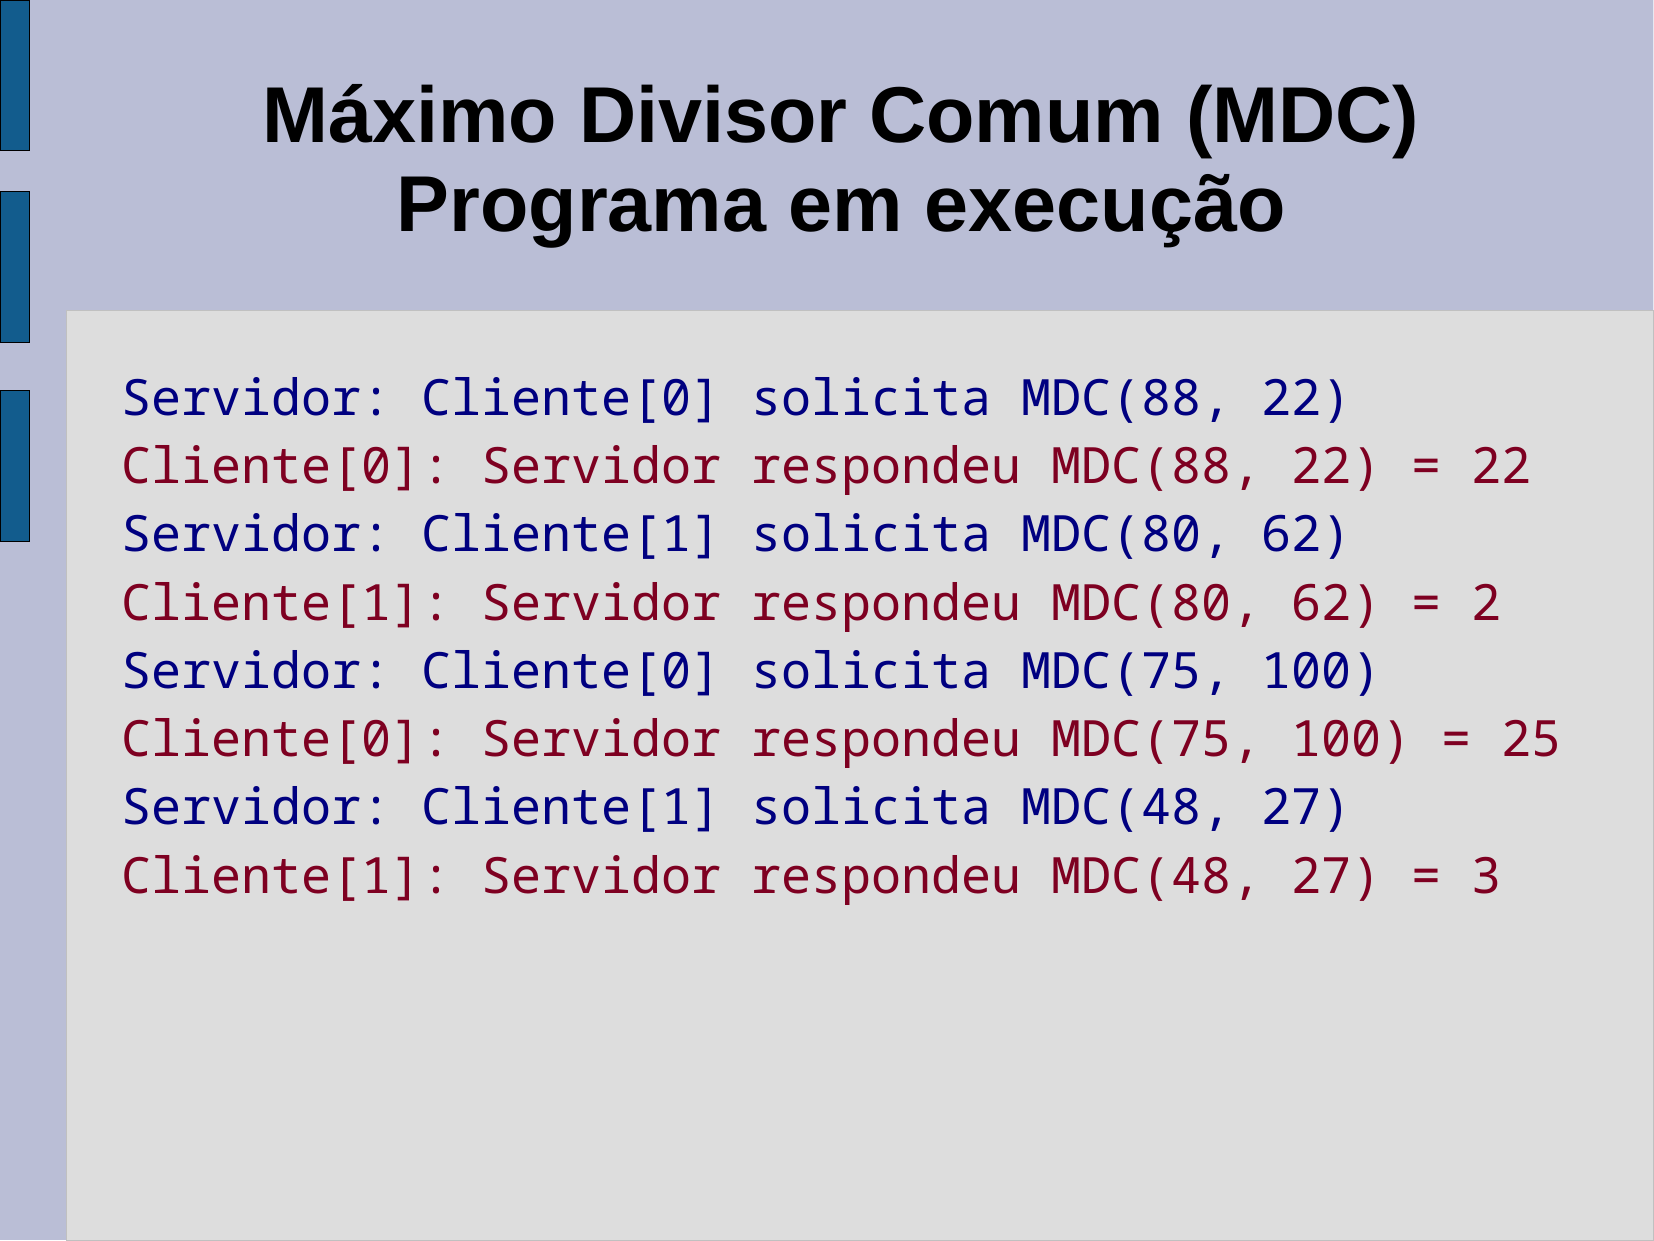

Máximo Divisor Comum (MDC)
Programa em execução
Servidor: Cliente[0] solicita MDC(88, 22)
Cliente[0]: Servidor respondeu MDC(88, 22) = 22
Servidor: Cliente[1] solicita MDC(80, 62)
Cliente[1]: Servidor respondeu MDC(80, 62) = 2
Servidor: Cliente[0] solicita MDC(75, 100)
Cliente[0]: Servidor respondeu MDC(75, 100) = 25
Servidor: Cliente[1] solicita MDC(48, 27)
Cliente[1]: Servidor respondeu MDC(48, 27) = 3